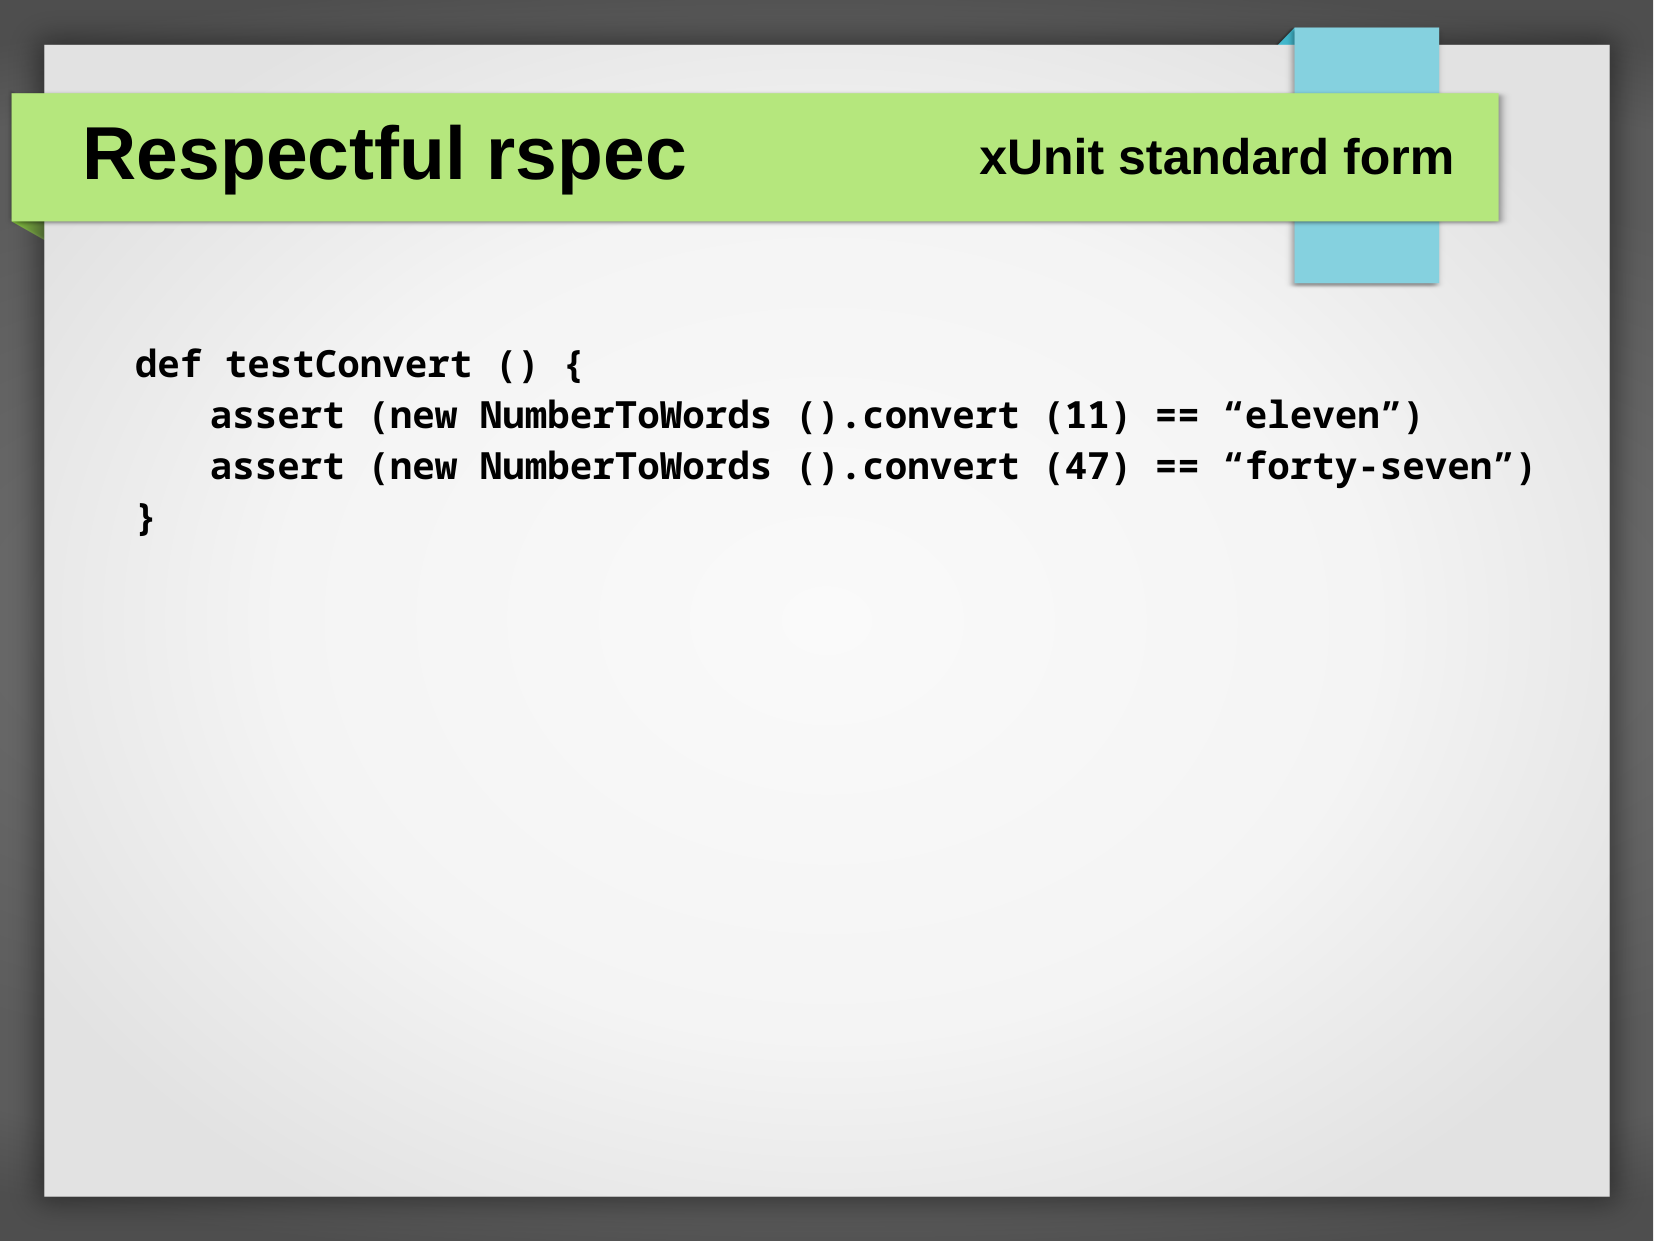

# Respectful rspec
xUnit standard form
def testConvert () {
	assert (new NumberToWords ().convert (11) == “eleven”)
	assert (new NumberToWords ().convert (47) == “forty-seven”)
}